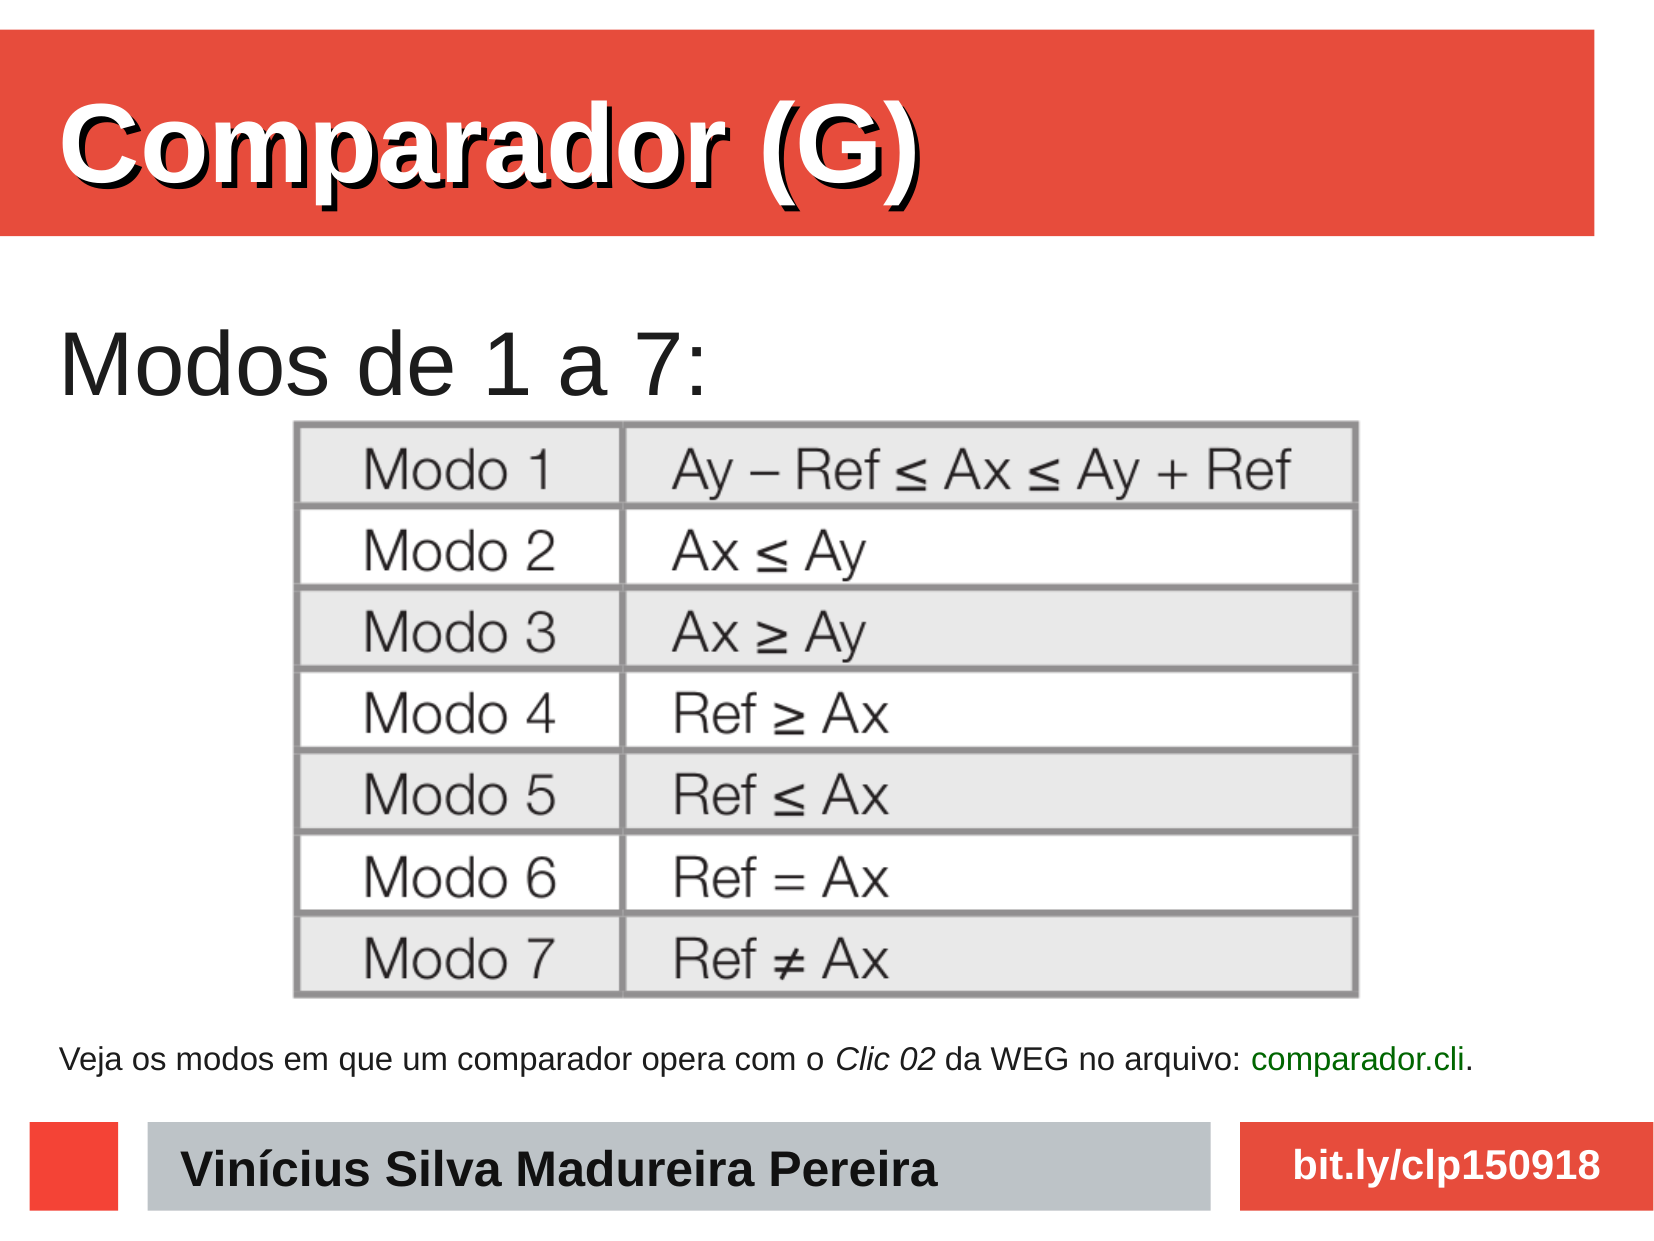

# Comparador (G)
Modos de 1 a 7:
Veja os modos em que um comparador opera com o Clic 02 da WEG no arquivo: comparador.cli.
Vinícius Silva Madureira Pereira
bit.ly/clp150918